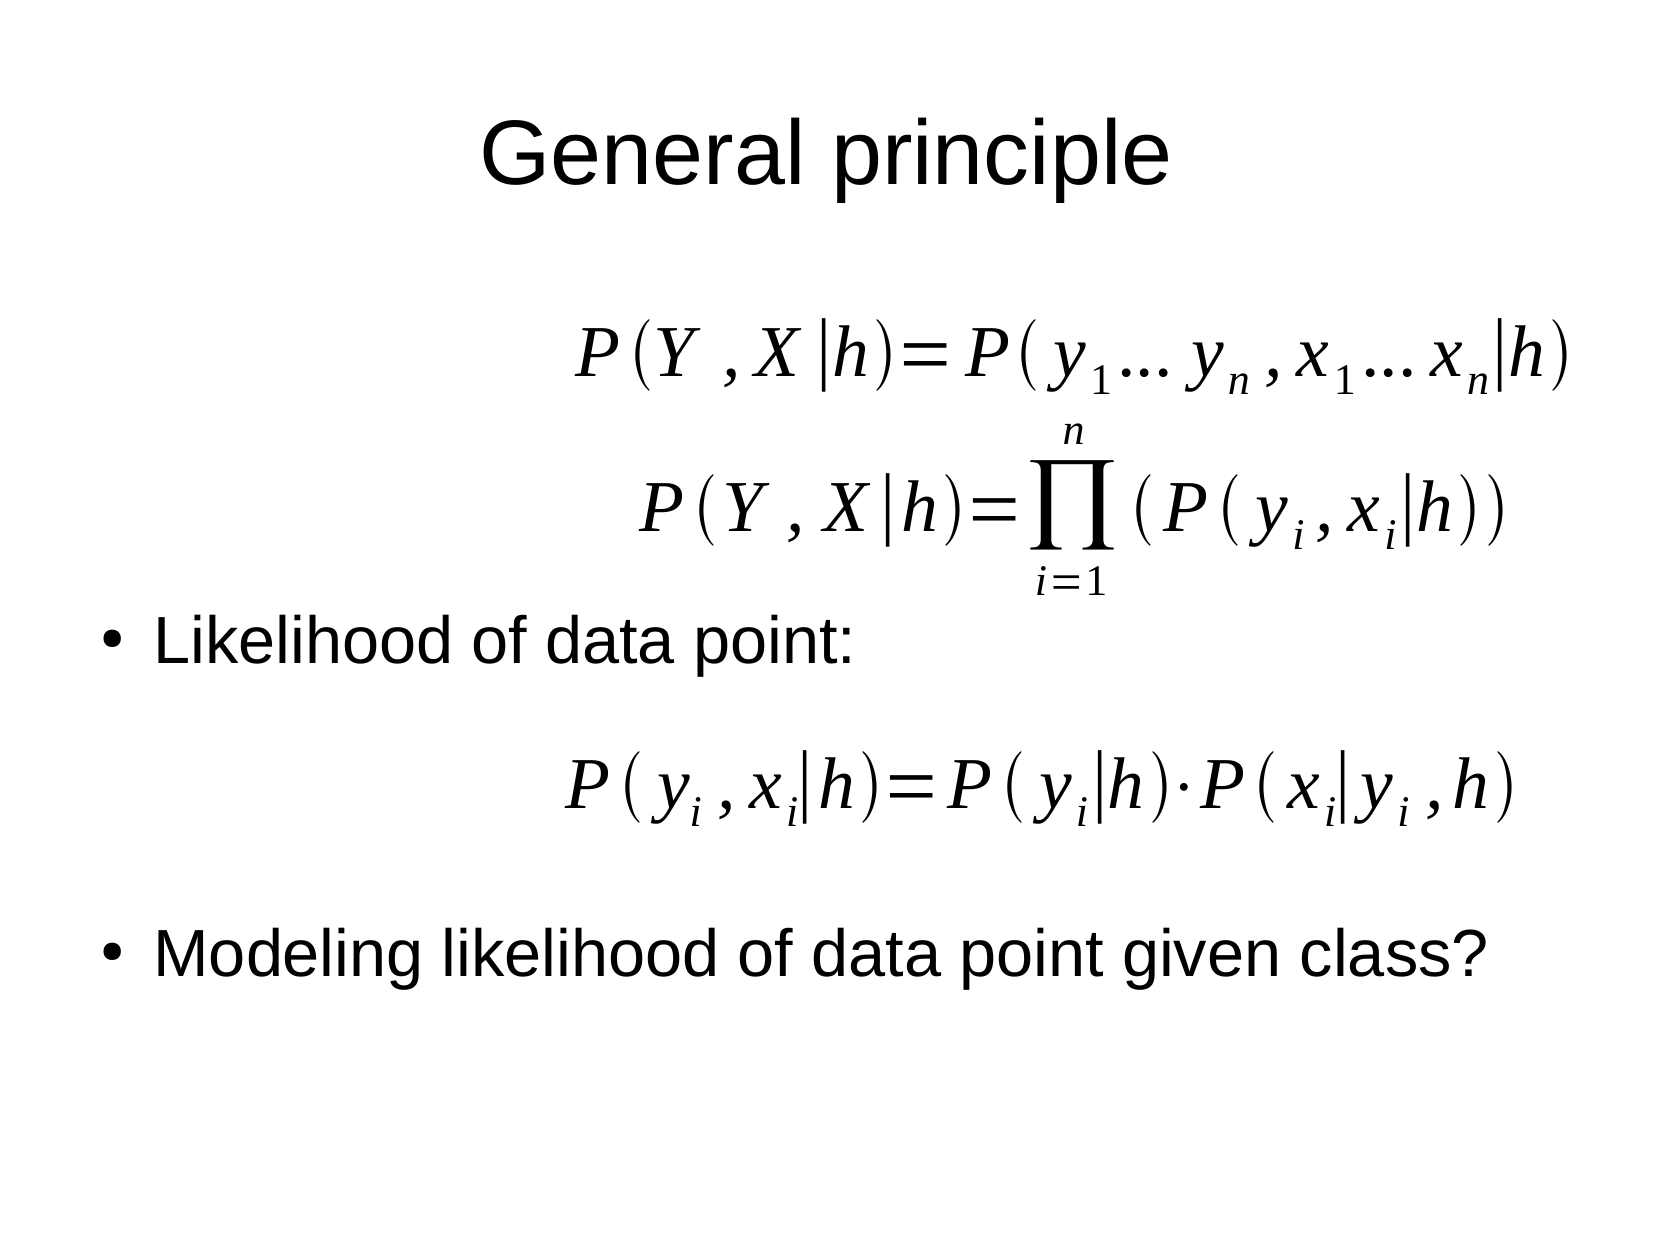

# General principle
Likelihood of data point:
Modeling likelihood of data point given class?